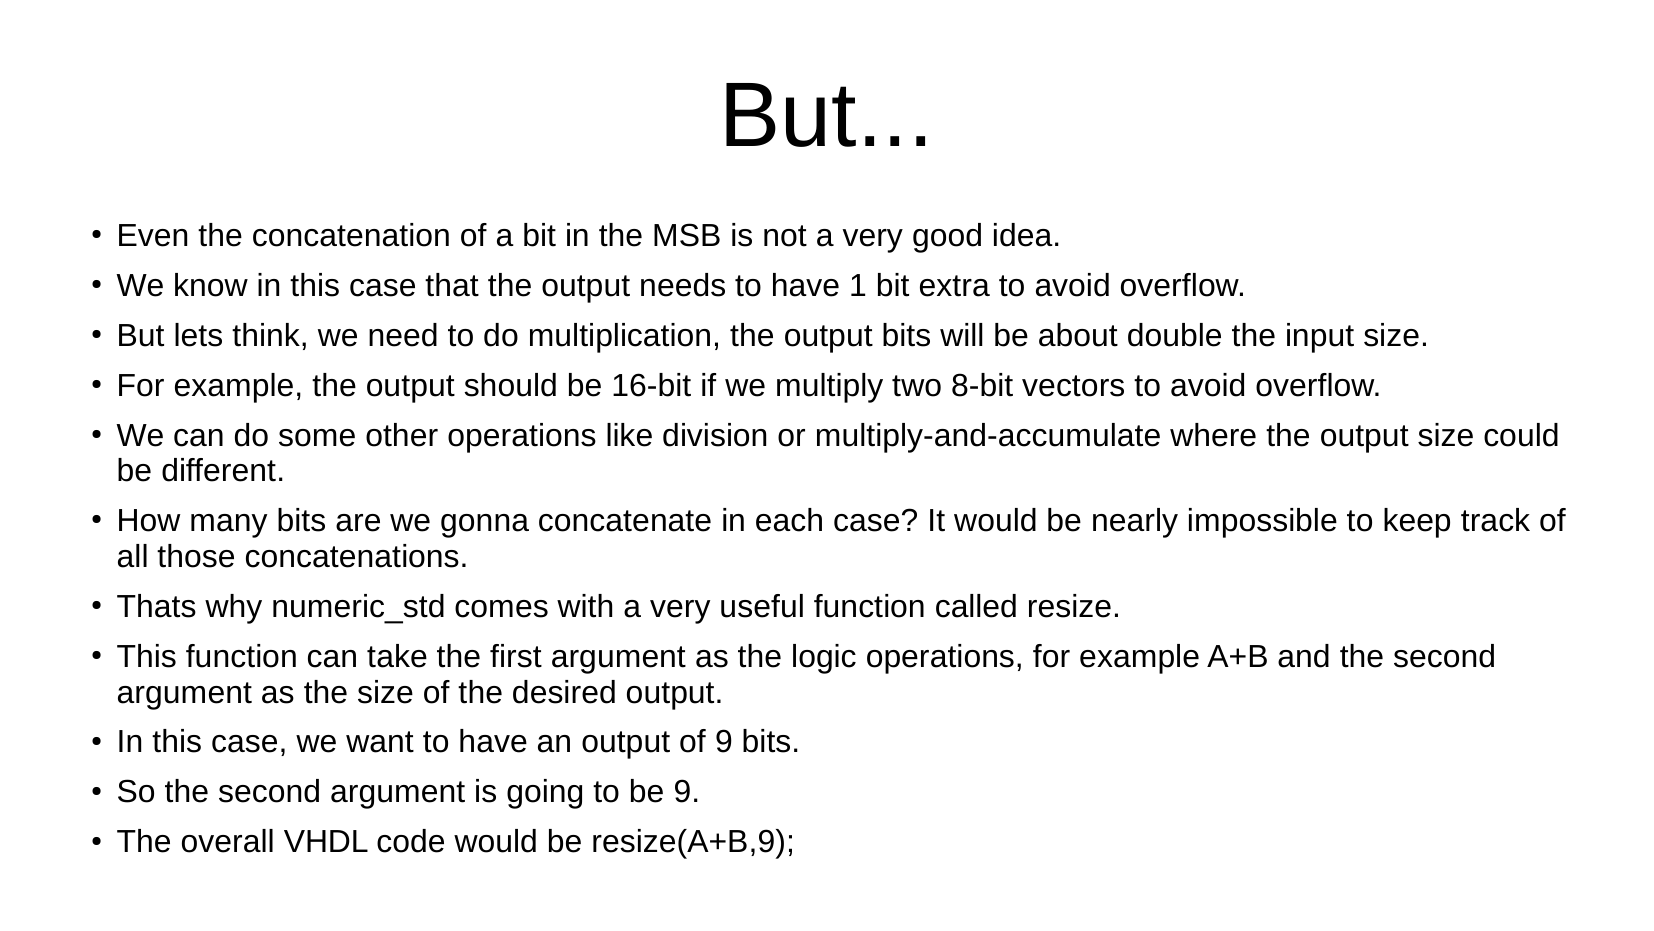

# But...
Even the concatenation of a bit in the MSB is not a very good idea.
We know in this case that the output needs to have 1 bit extra to avoid overflow.
But lets think, we need to do multiplication, the output bits will be about double the input size.
For example, the output should be 16-bit if we multiply two 8-bit vectors to avoid overflow.
We can do some other operations like division or multiply-and-accumulate where the output size could be different.
How many bits are we gonna concatenate in each case? It would be nearly impossible to keep track of all those concatenations.
Thats why numeric_std comes with a very useful function called resize.
This function can take the first argument as the logic operations, for example A+B and the second argument as the size of the desired output.
In this case, we want to have an output of 9 bits.
So the second argument is going to be 9.
The overall VHDL code would be resize(A+B,9);